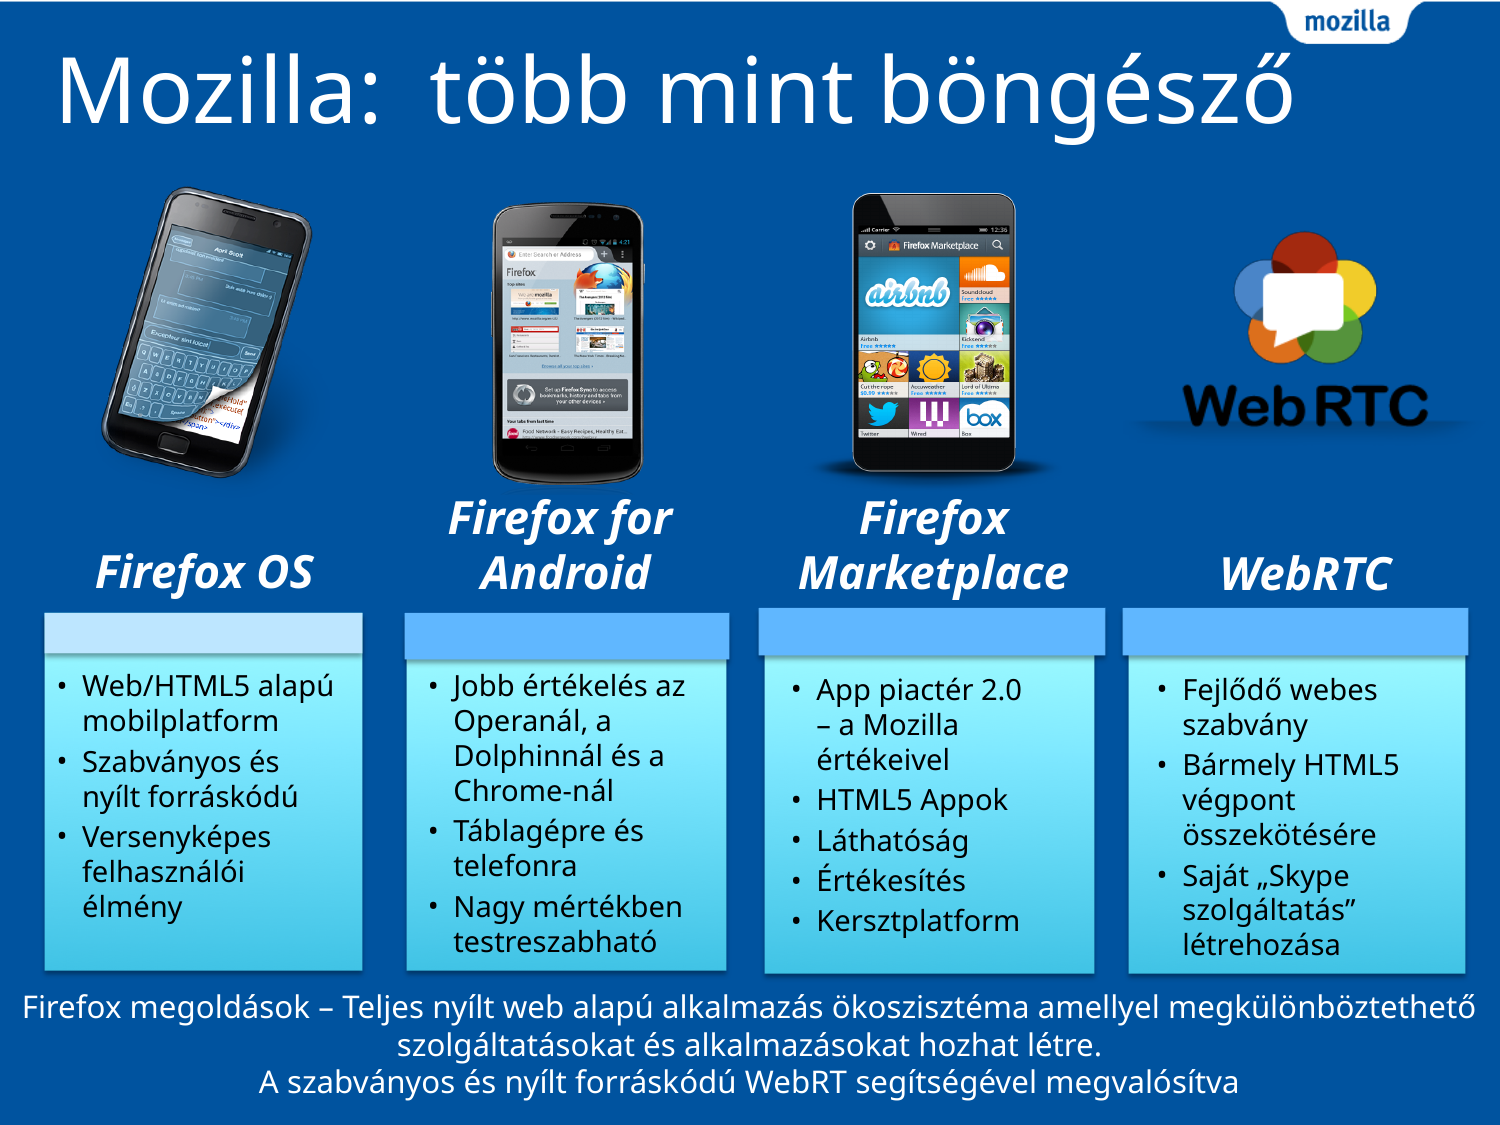

# Mozilla: több mint böngésző
Firefox OS
Web/HTML5 alapú mobilplatform
Szabványos és nyílt forráskódú
Versenyképes felhasználói élmény
Firefox for
Android
Jobb értékelés az Operanál, a Dolphinnál és a Chrome-nál
Táblagépre és telefonra
Nagy mértékben testreszabható
Firefox Marketplace
App piactér 2.0 – a Mozilla értékeivel
HTML5 Appok
Láthatóság
Értékesítés
Kersztplatform
WebRTC
Fejlődő webes szabvány
Bármely HTML5 végpont összekötésére
Saját „Skype szolgáltatás” létrehozása
Firefox megoldások – Teljes nyílt web alapú alkalmazás ökoszisztéma amellyel megkülönböztethető szolgáltatásokat és alkalmazásokat hozhat létre.
A szabványos és nyílt forráskódú WebRT segítségével megvalósítva